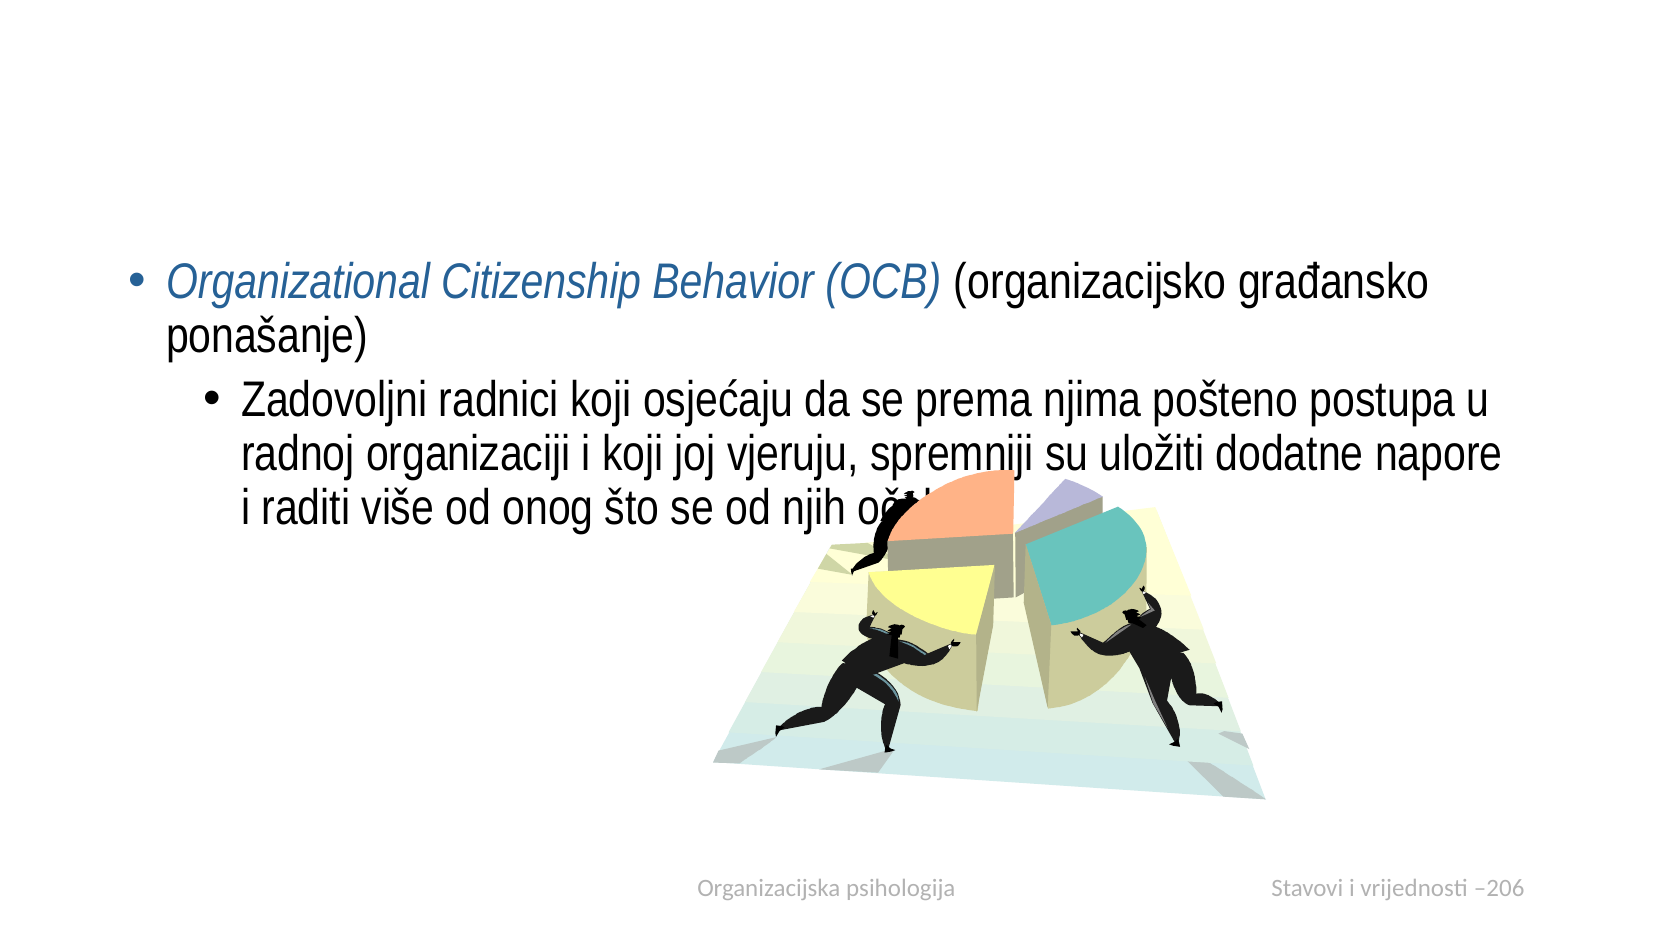

# Organizational Citizenship Behavior (OCB) (organizacijsko građansko ponašanje)
Zadovoljni radnici koji osjećaju da se prema njima pošteno postupa u radnoj organizaciji i koji joj vjeruju, spremniji su uložiti dodatne napore i raditi više od onog što se od njih očekuje.
Organizacijska psihologija
Stavovi i vrijednosti –